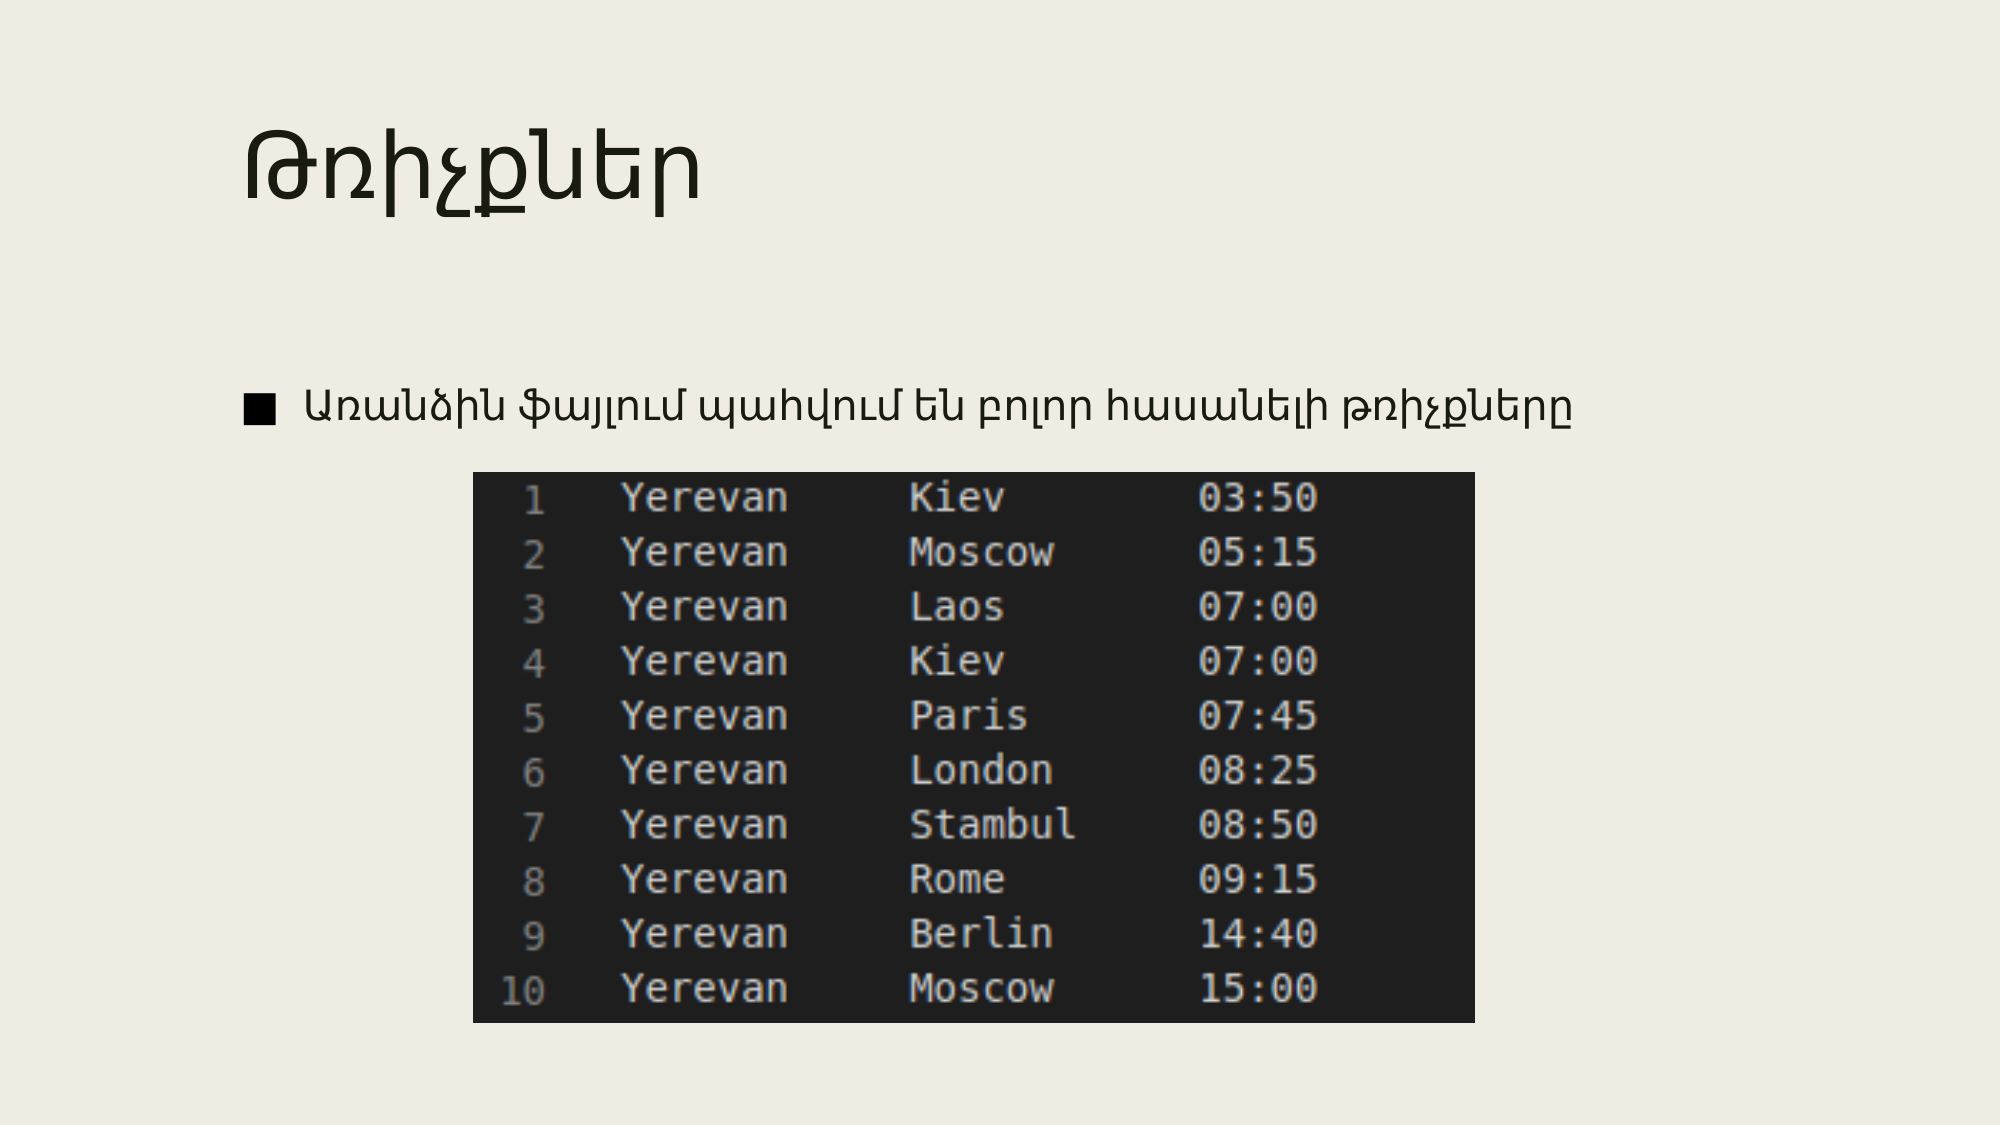

# Թռիչքներ
Առանձին ֆայլում պահվում են բոլոր հասանելի թռիչքները